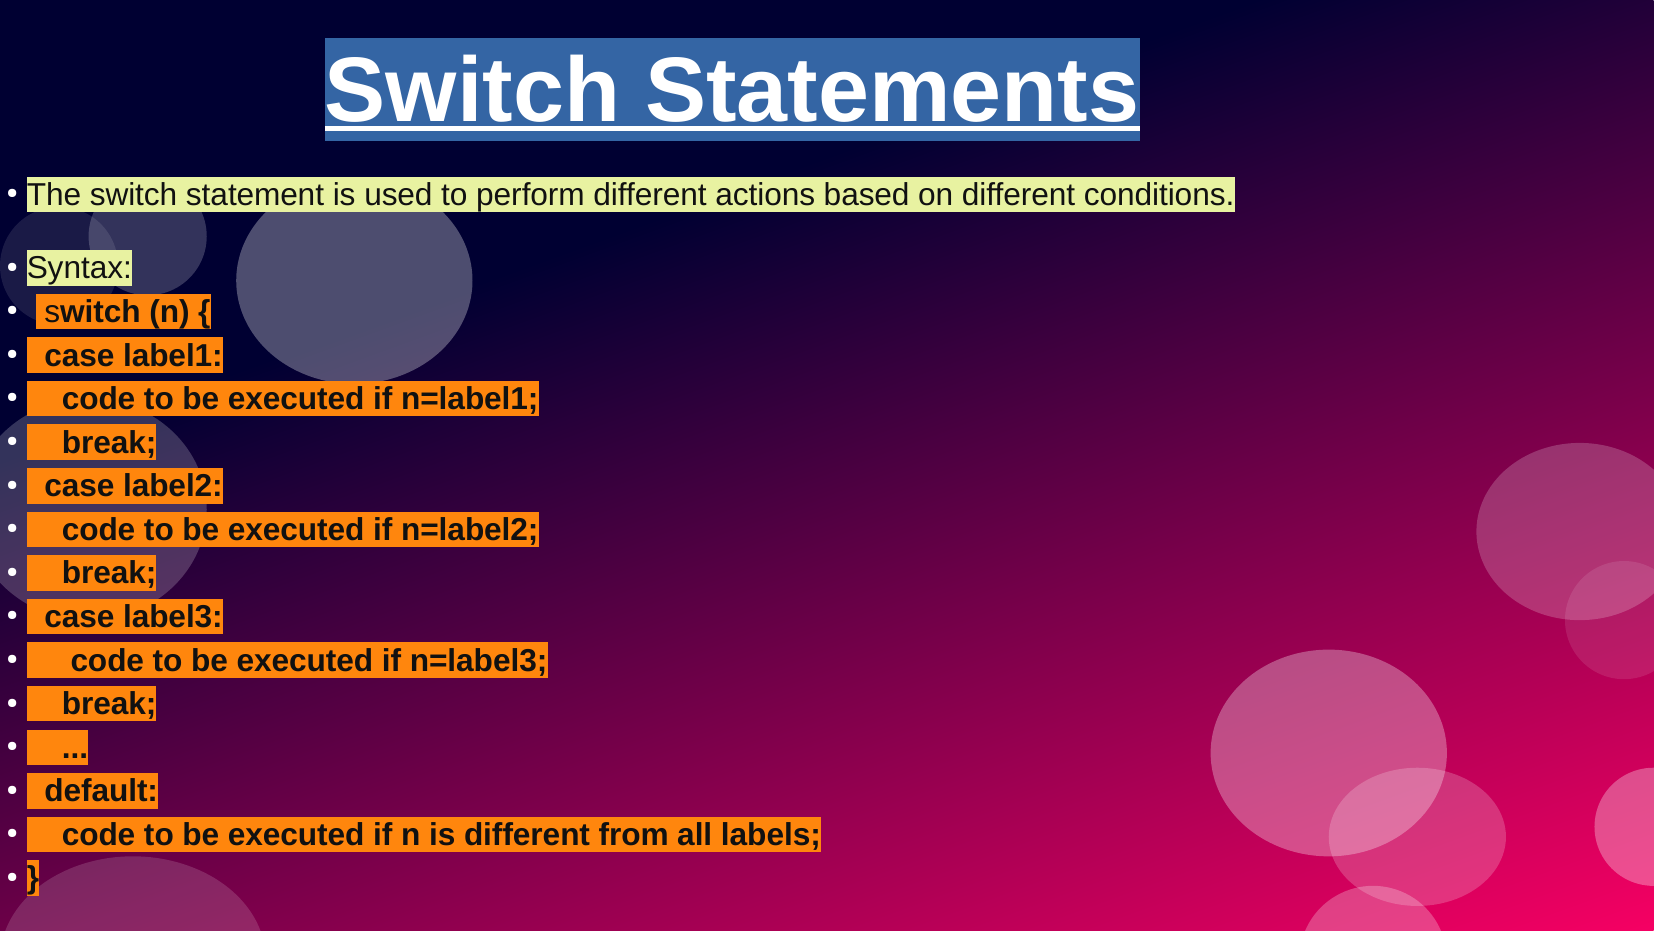

# Switch Statements
The switch statement is used to perform different actions based on different conditions.
Syntax:
 switch (n) {
 case label1:
 code to be executed if n=label1;
 break;
 case label2:
 code to be executed if n=label2;
 break;
 case label3:
 code to be executed if n=label3;
 break;
 ...
 default:
 code to be executed if n is different from all labels;
}